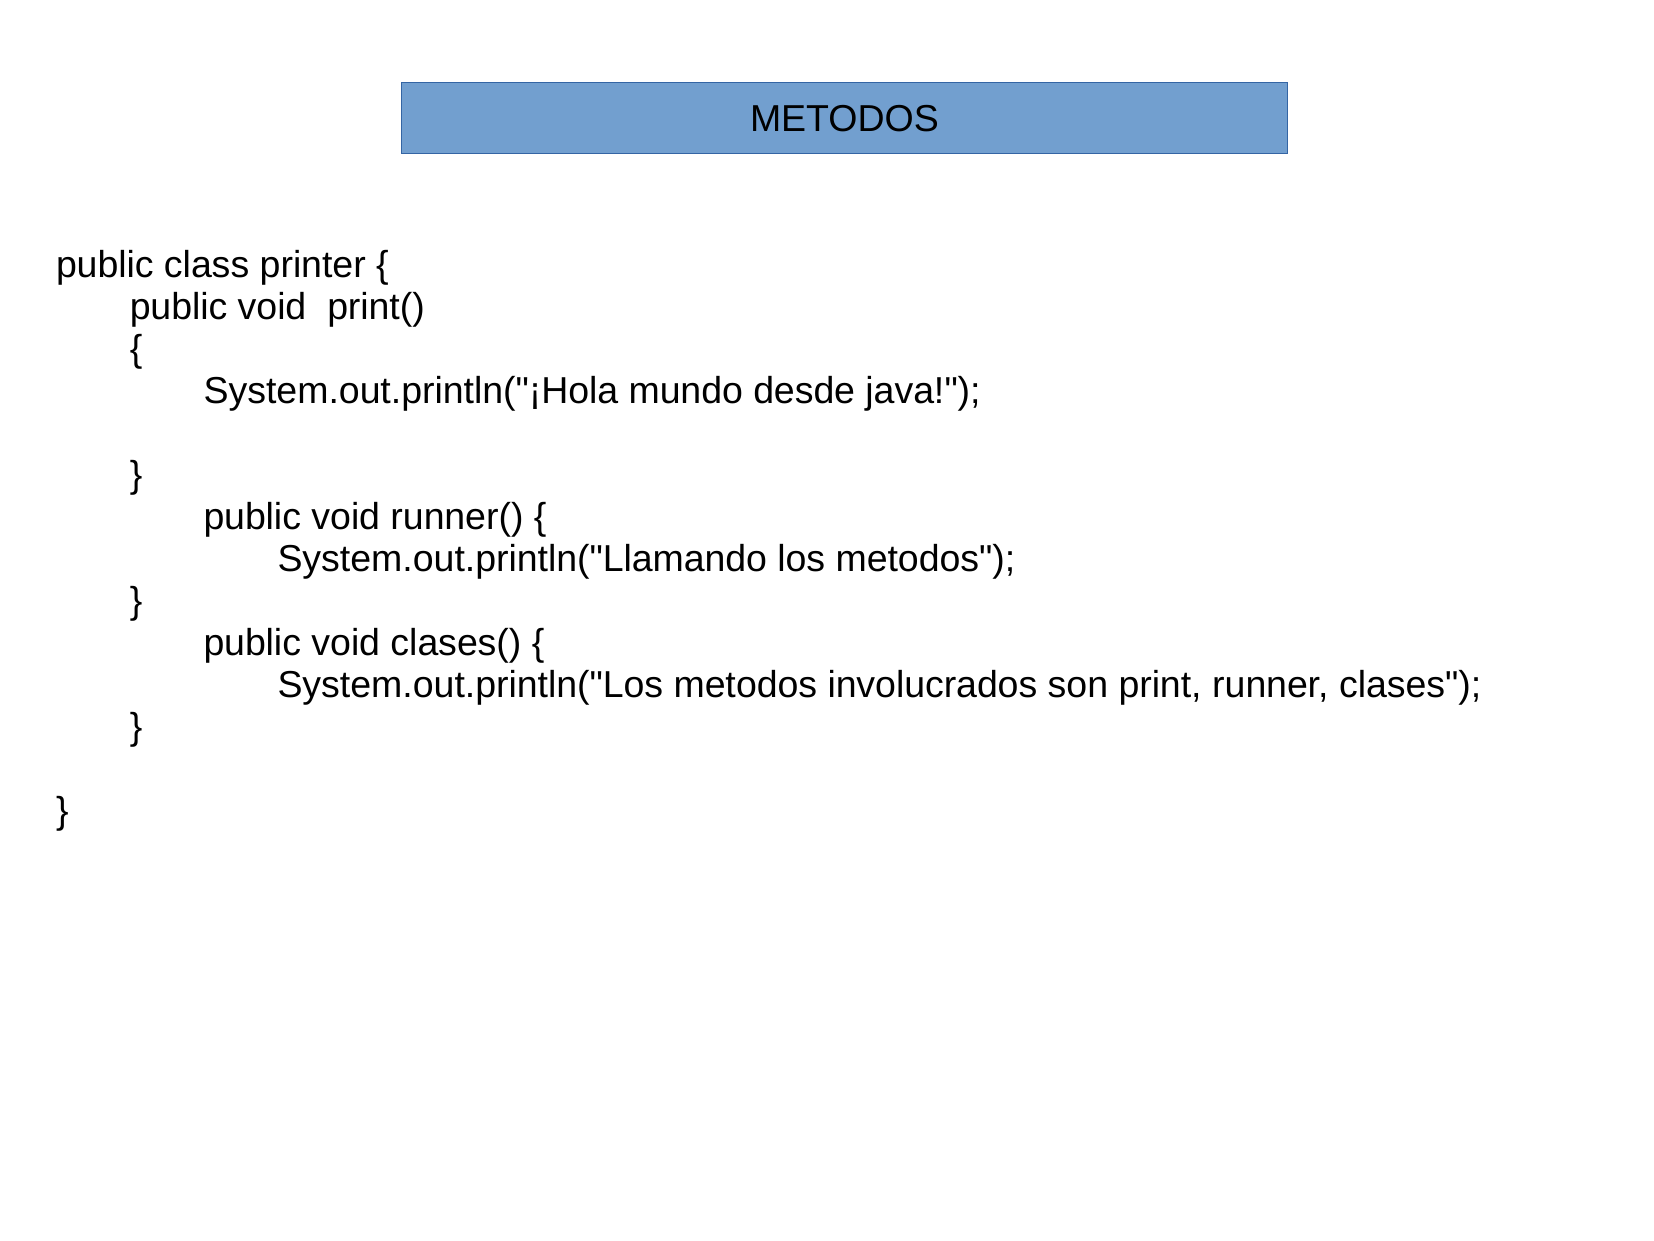

METODOS
public class printer {
	public void print()
	{
		System.out.println("¡Hola mundo desde java!");
	}
		public void runner() {
			System.out.println("Llamando los metodos");
	}
		public void clases() {
			System.out.println("Los metodos involucrados son print, runner, clases");
	}
}